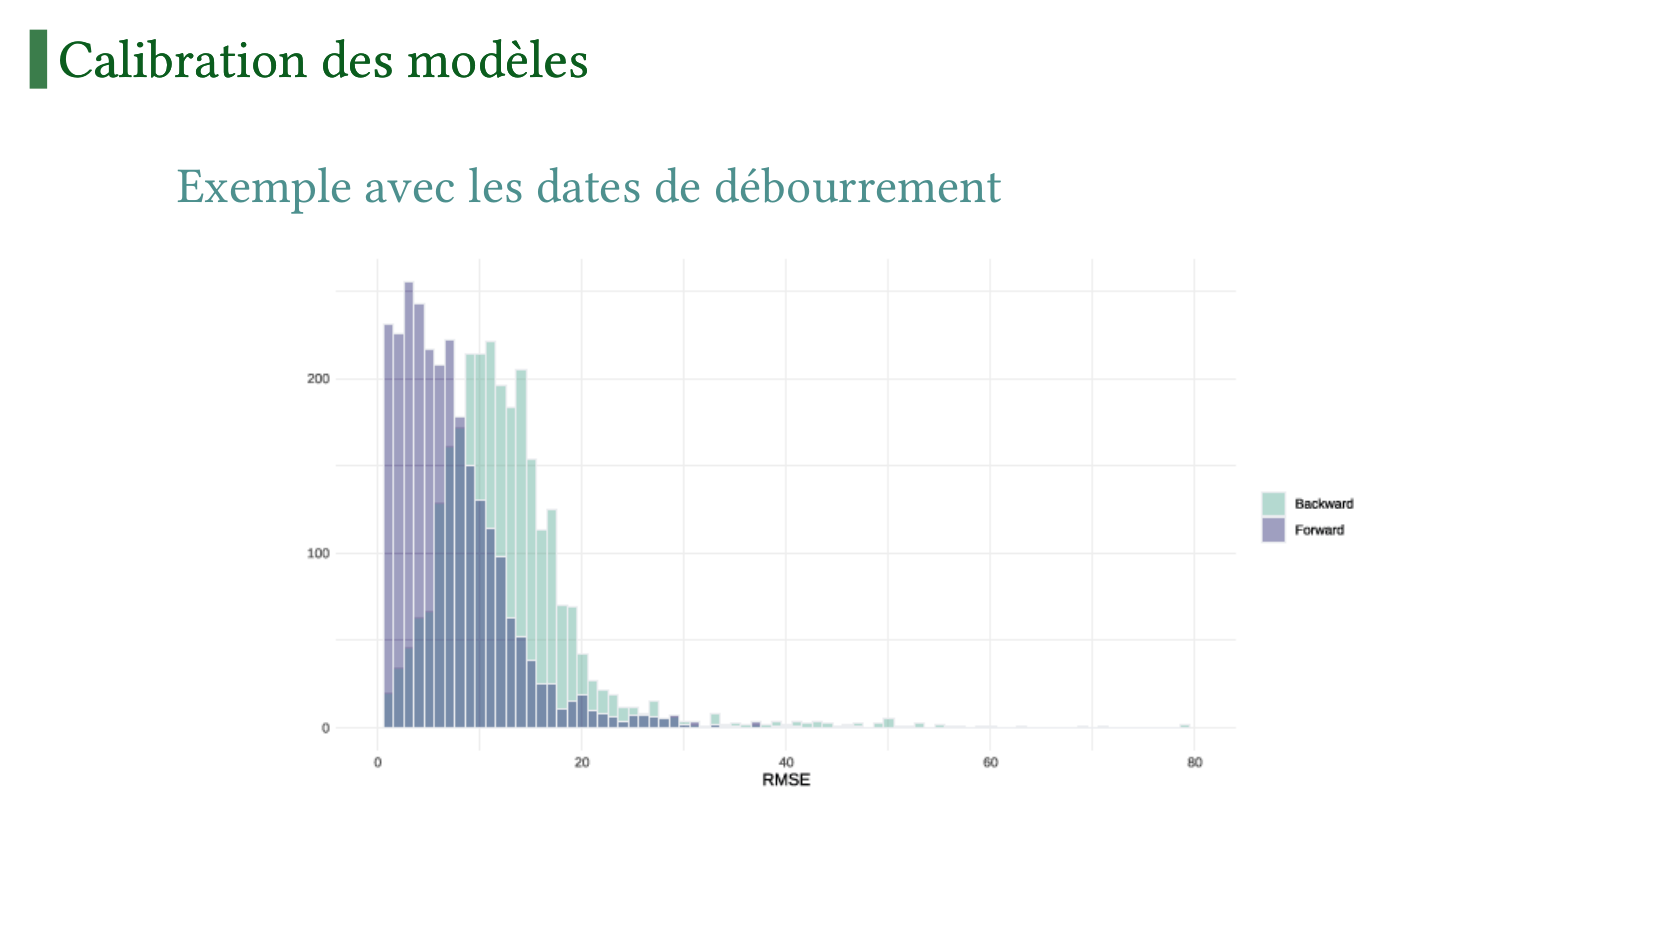

# Calibration des modèles
Calibration des modèles
Exemple avec les dates de débourrement